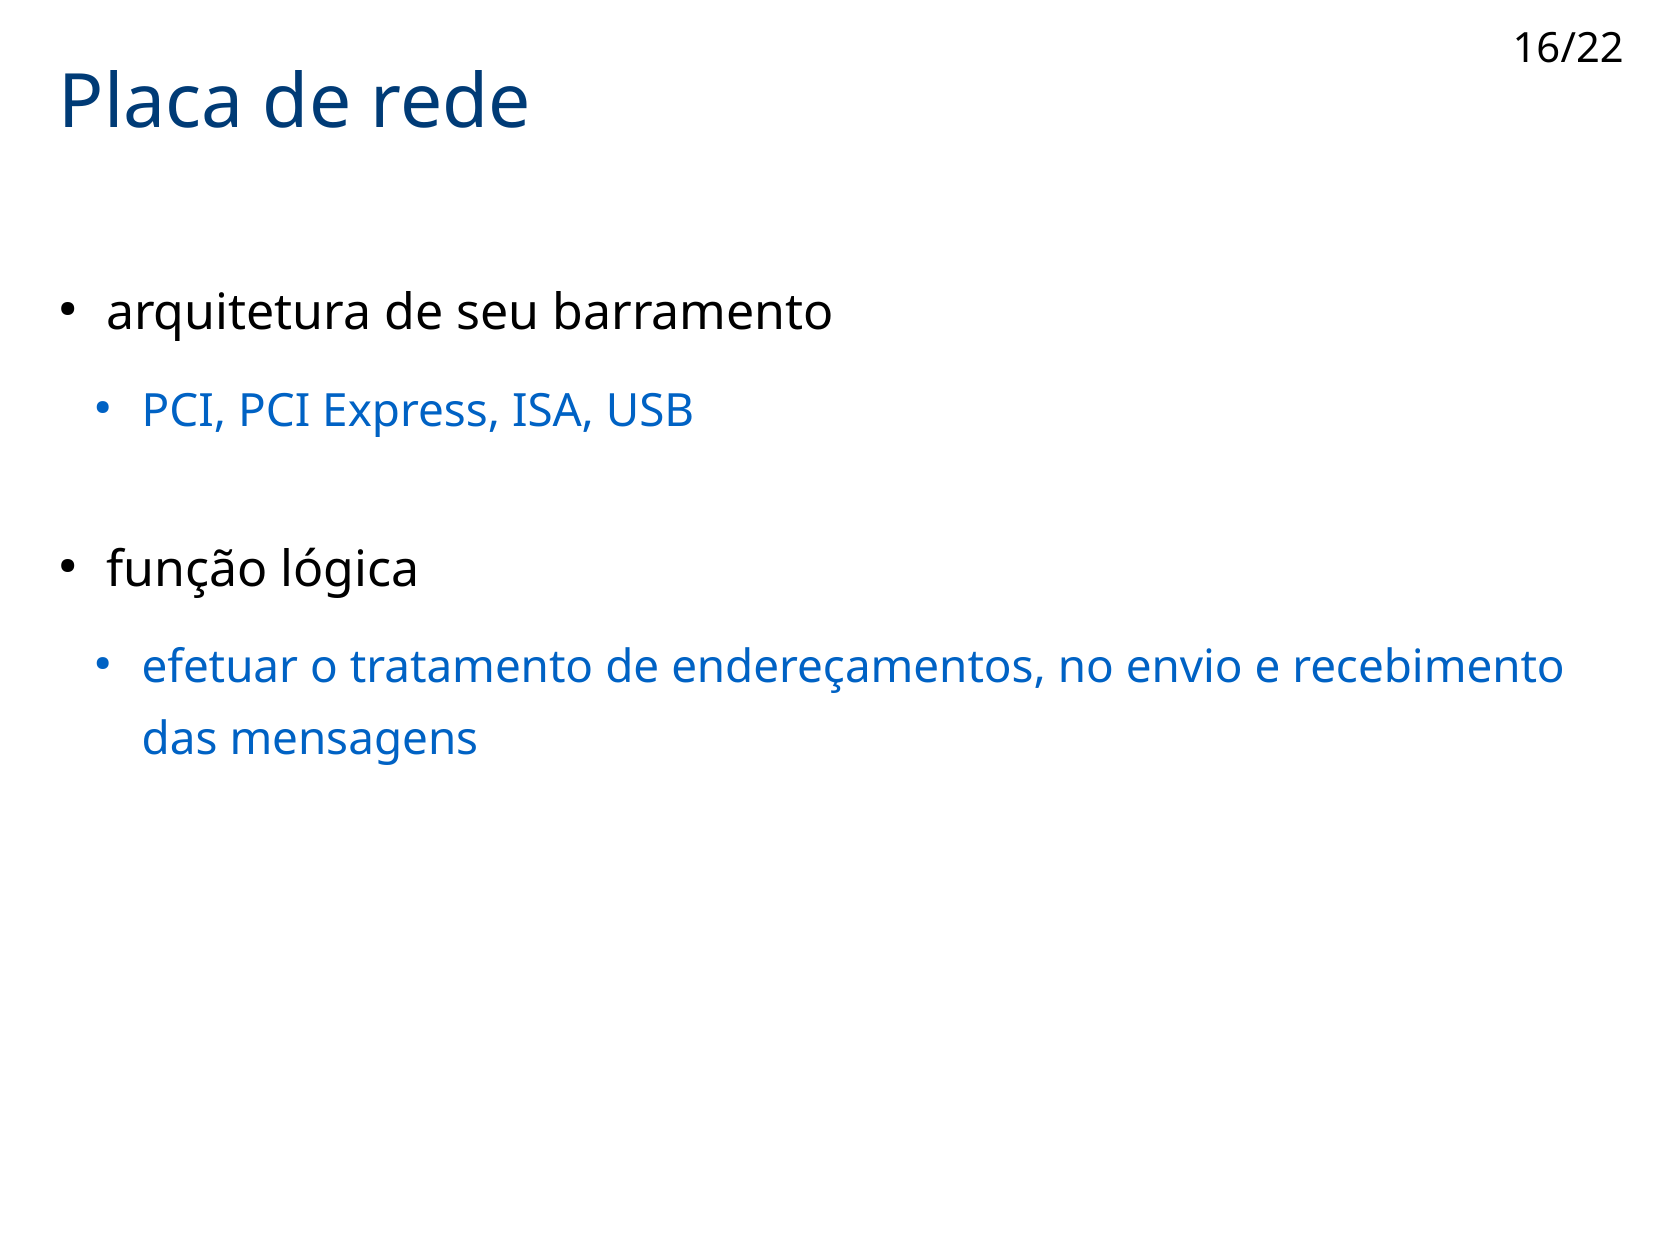

16
# Placa de rede
arquitetura de seu barramento
PCI, PCI Express, ISA, USB
função lógica
efetuar o tratamento de endereçamentos, no envio e recebimento das mensagens